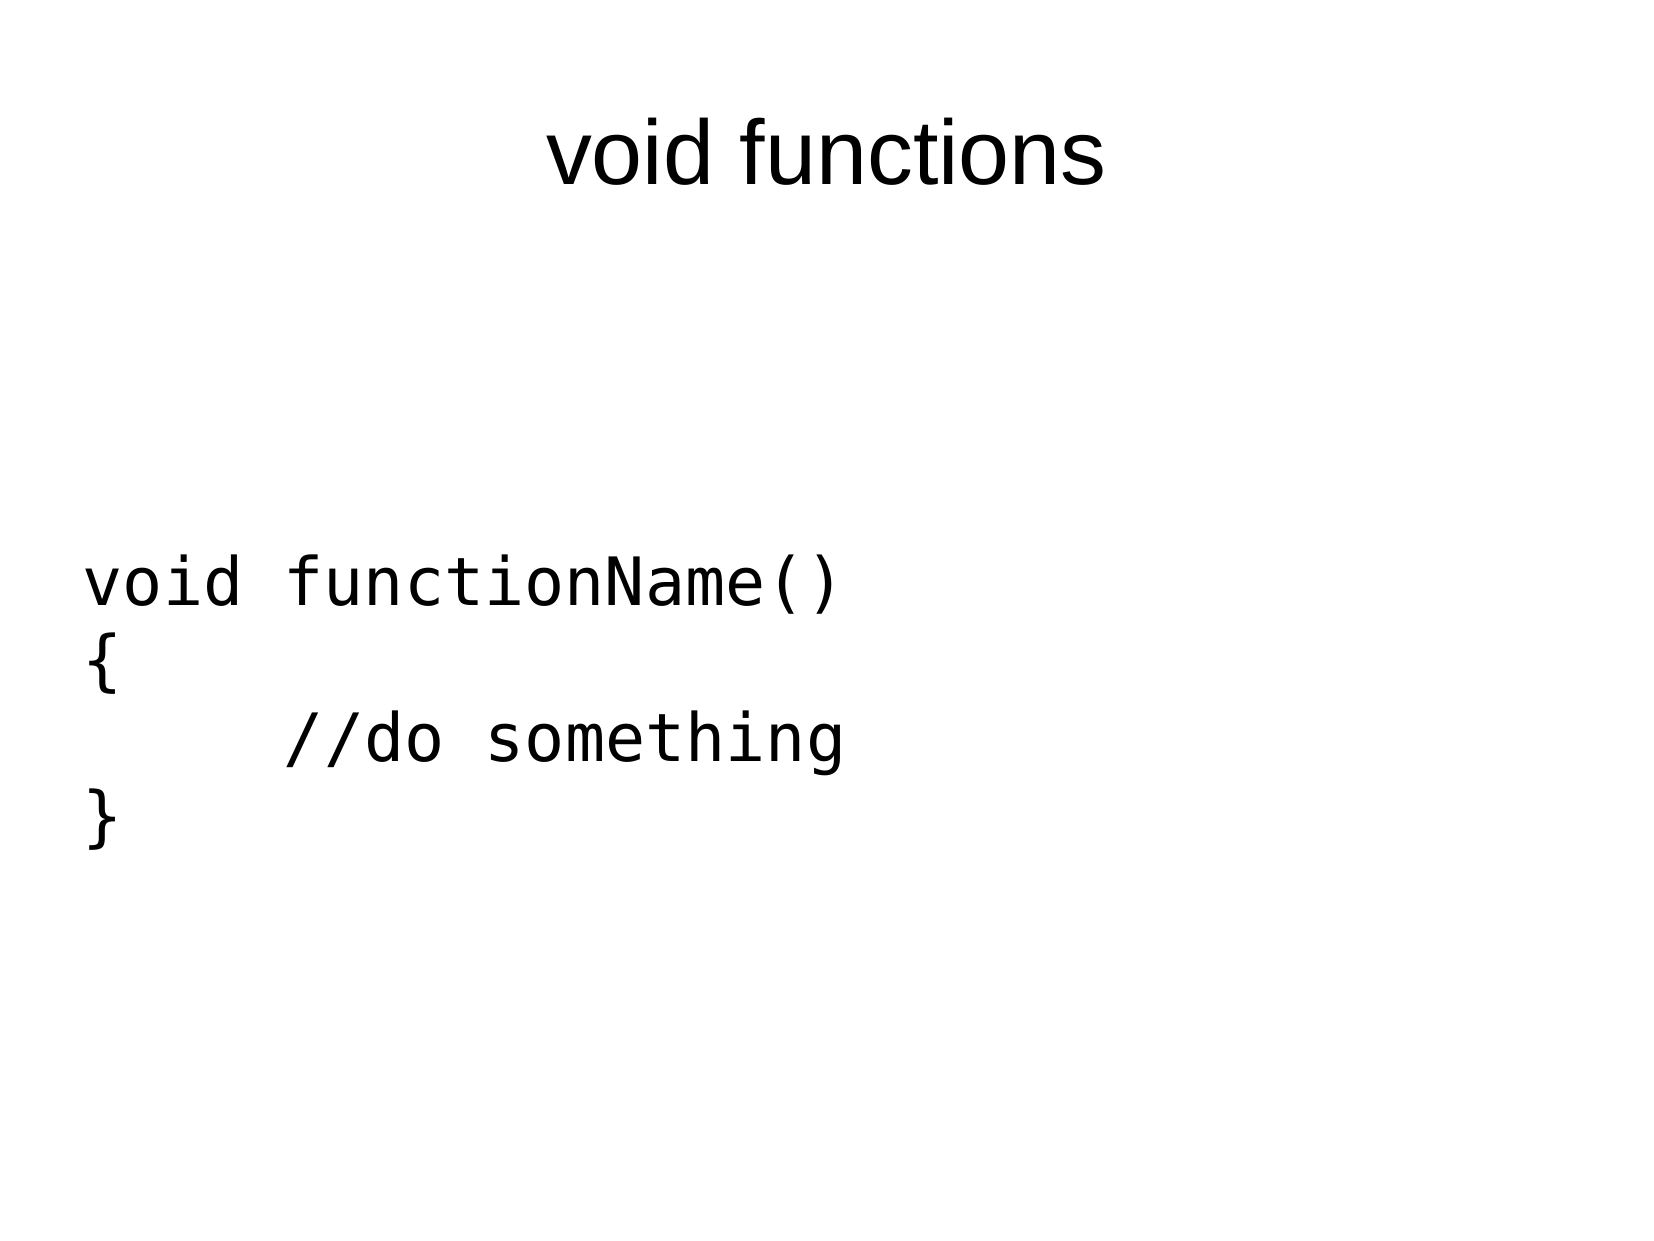

# void functions
void functionName()
{
 //do something
}